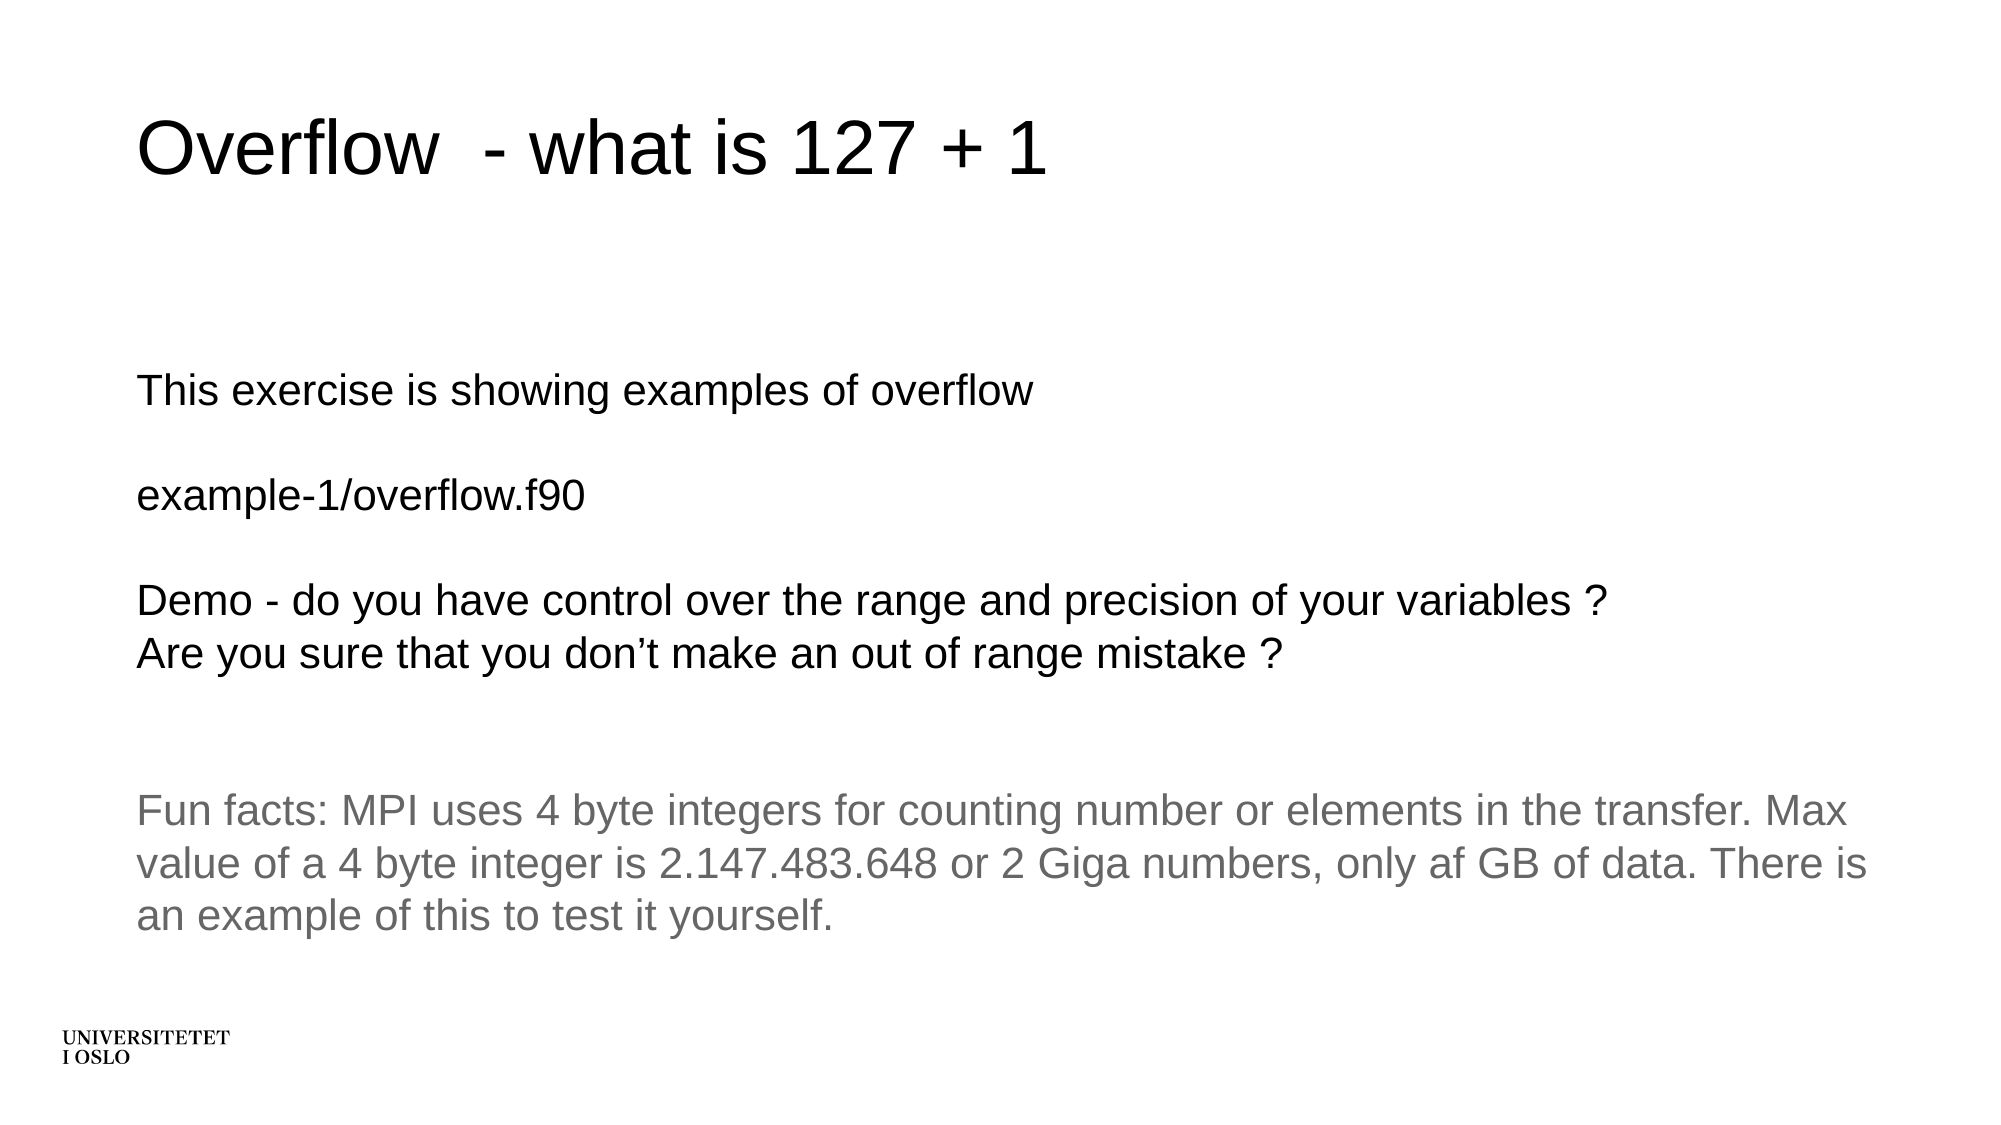

# Overflow - what is 127 + 1
This exercise is showing examples of overflow
example-1/overflow.f90
Demo - do you have control over the range and precision of your variables ?
Are you sure that you don’t make an out of range mistake ?
Fun facts: MPI uses 4 byte integers for counting number or elements in the transfer. Max value of a 4 byte integer is 2.147.483.648 or 2 Giga numbers, only af GB of data. There is
an example of this to test it yourself.